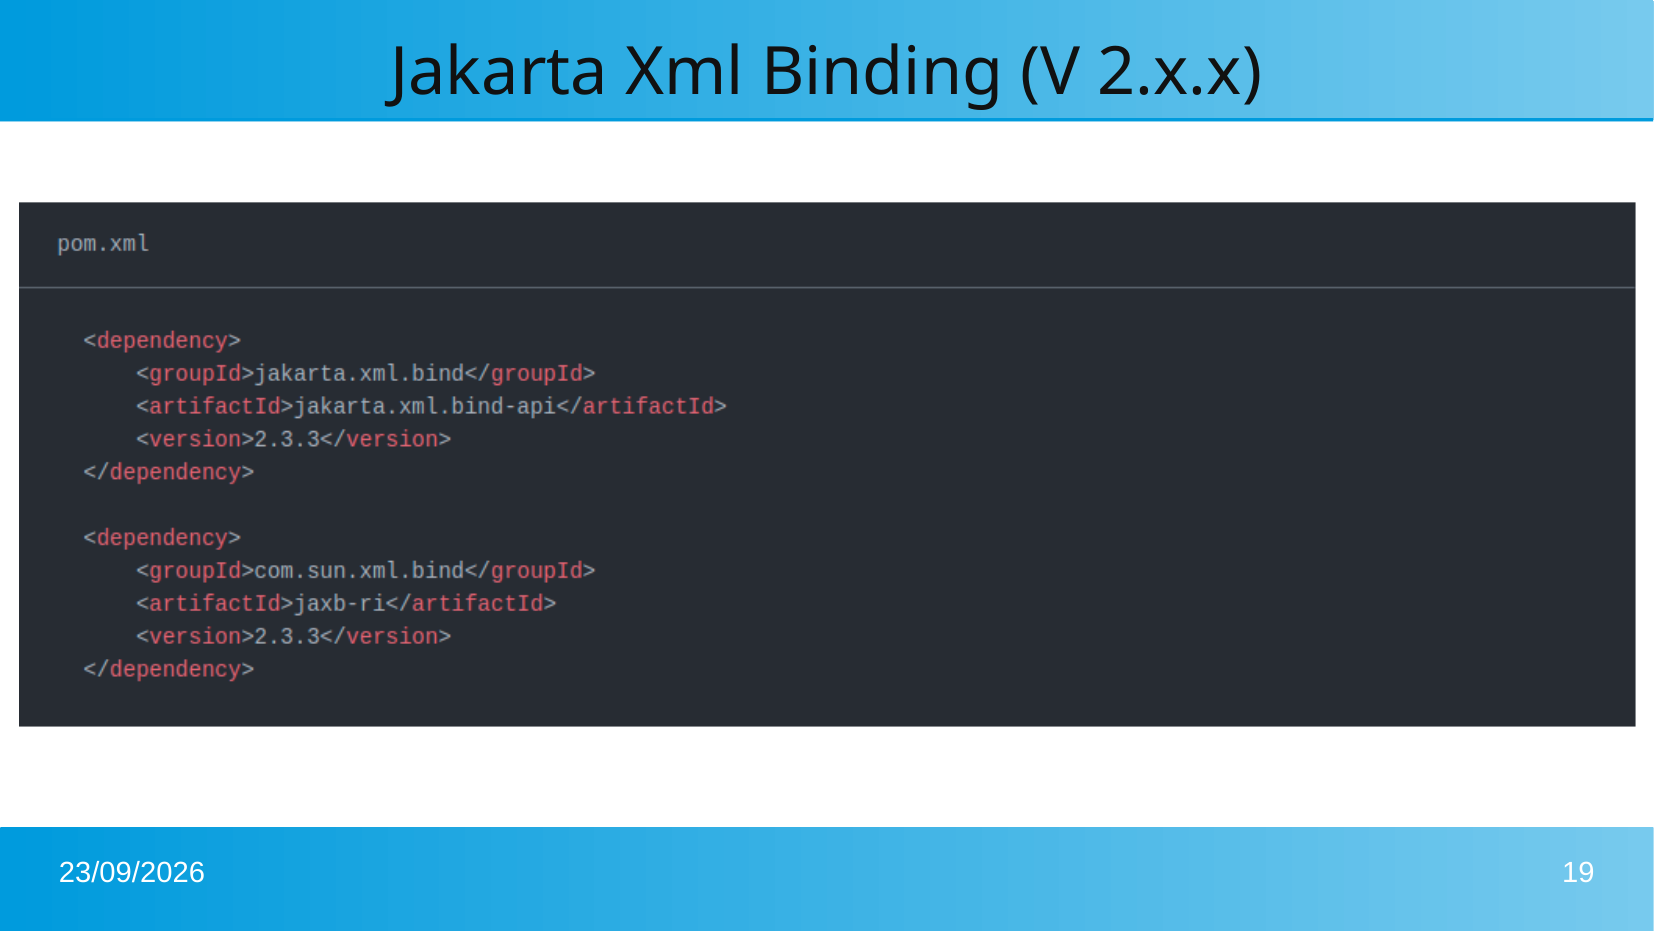

# Jakarta Xml Binding (V 2.x.x)
19